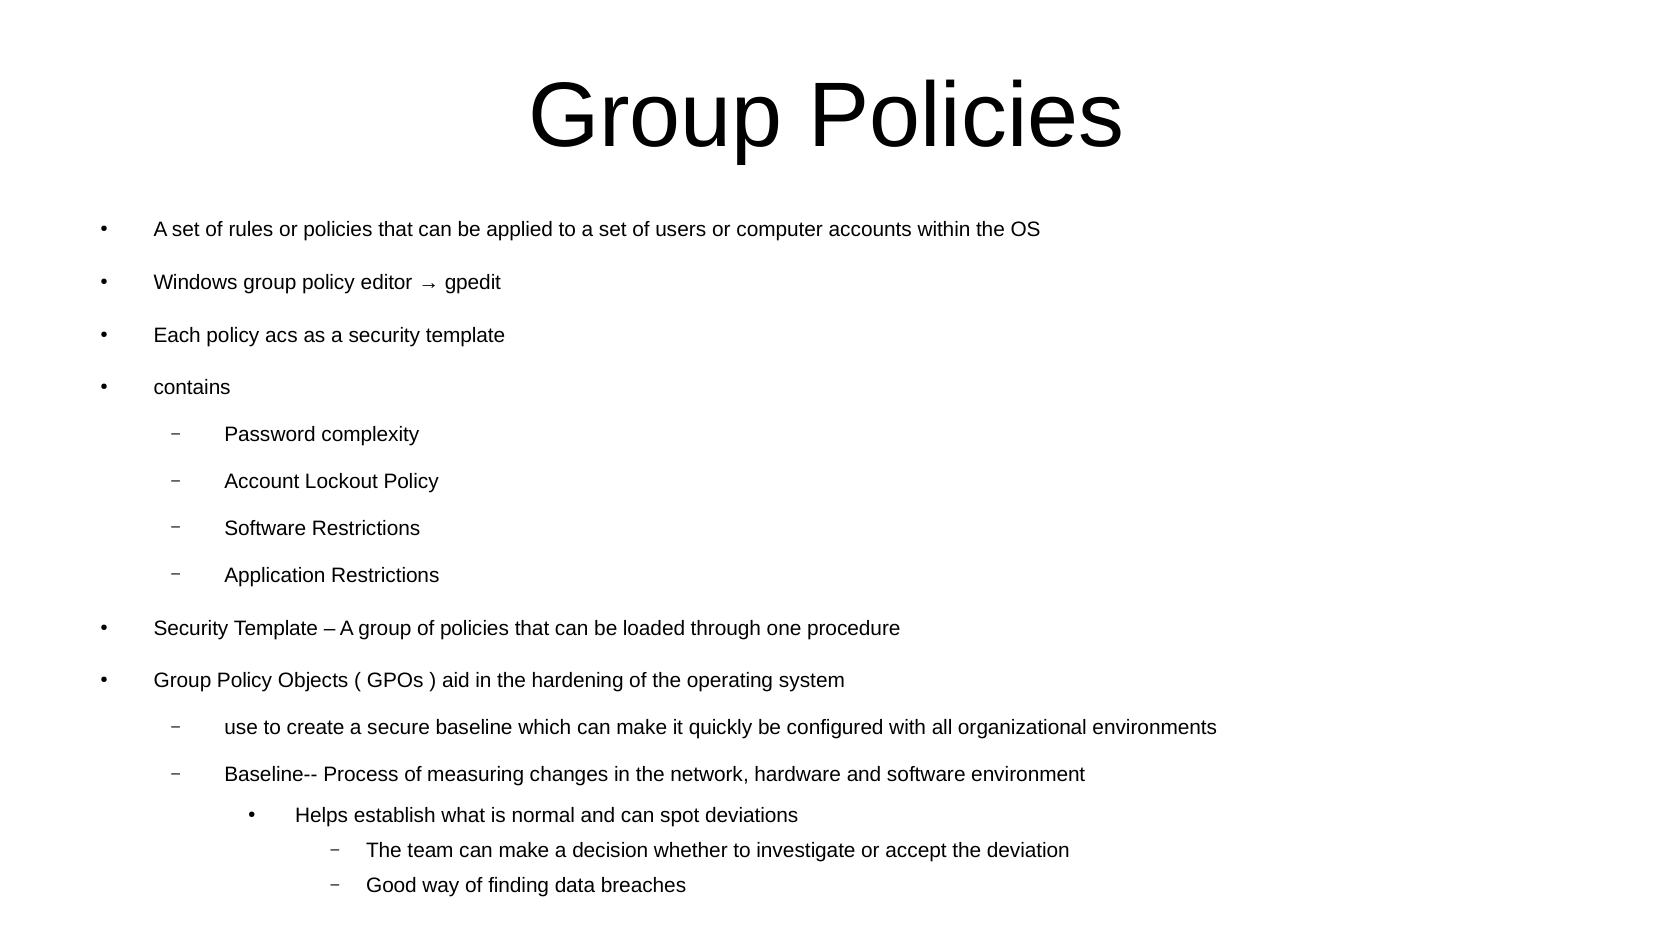

# Group Policies
A set of rules or policies that can be applied to a set of users or computer accounts within the OS
Windows group policy editor → gpedit
Each policy acs as a security template
contains
Password complexity
Account Lockout Policy
Software Restrictions
Application Restrictions
Security Template – A group of policies that can be loaded through one procedure
Group Policy Objects ( GPOs ) aid in the hardening of the operating system
use to create a secure baseline which can make it quickly be configured with all organizational environments
Baseline-- Process of measuring changes in the network, hardware and software environment
Helps establish what is normal and can spot deviations
The team can make a decision whether to investigate or accept the deviation
Good way of finding data breaches